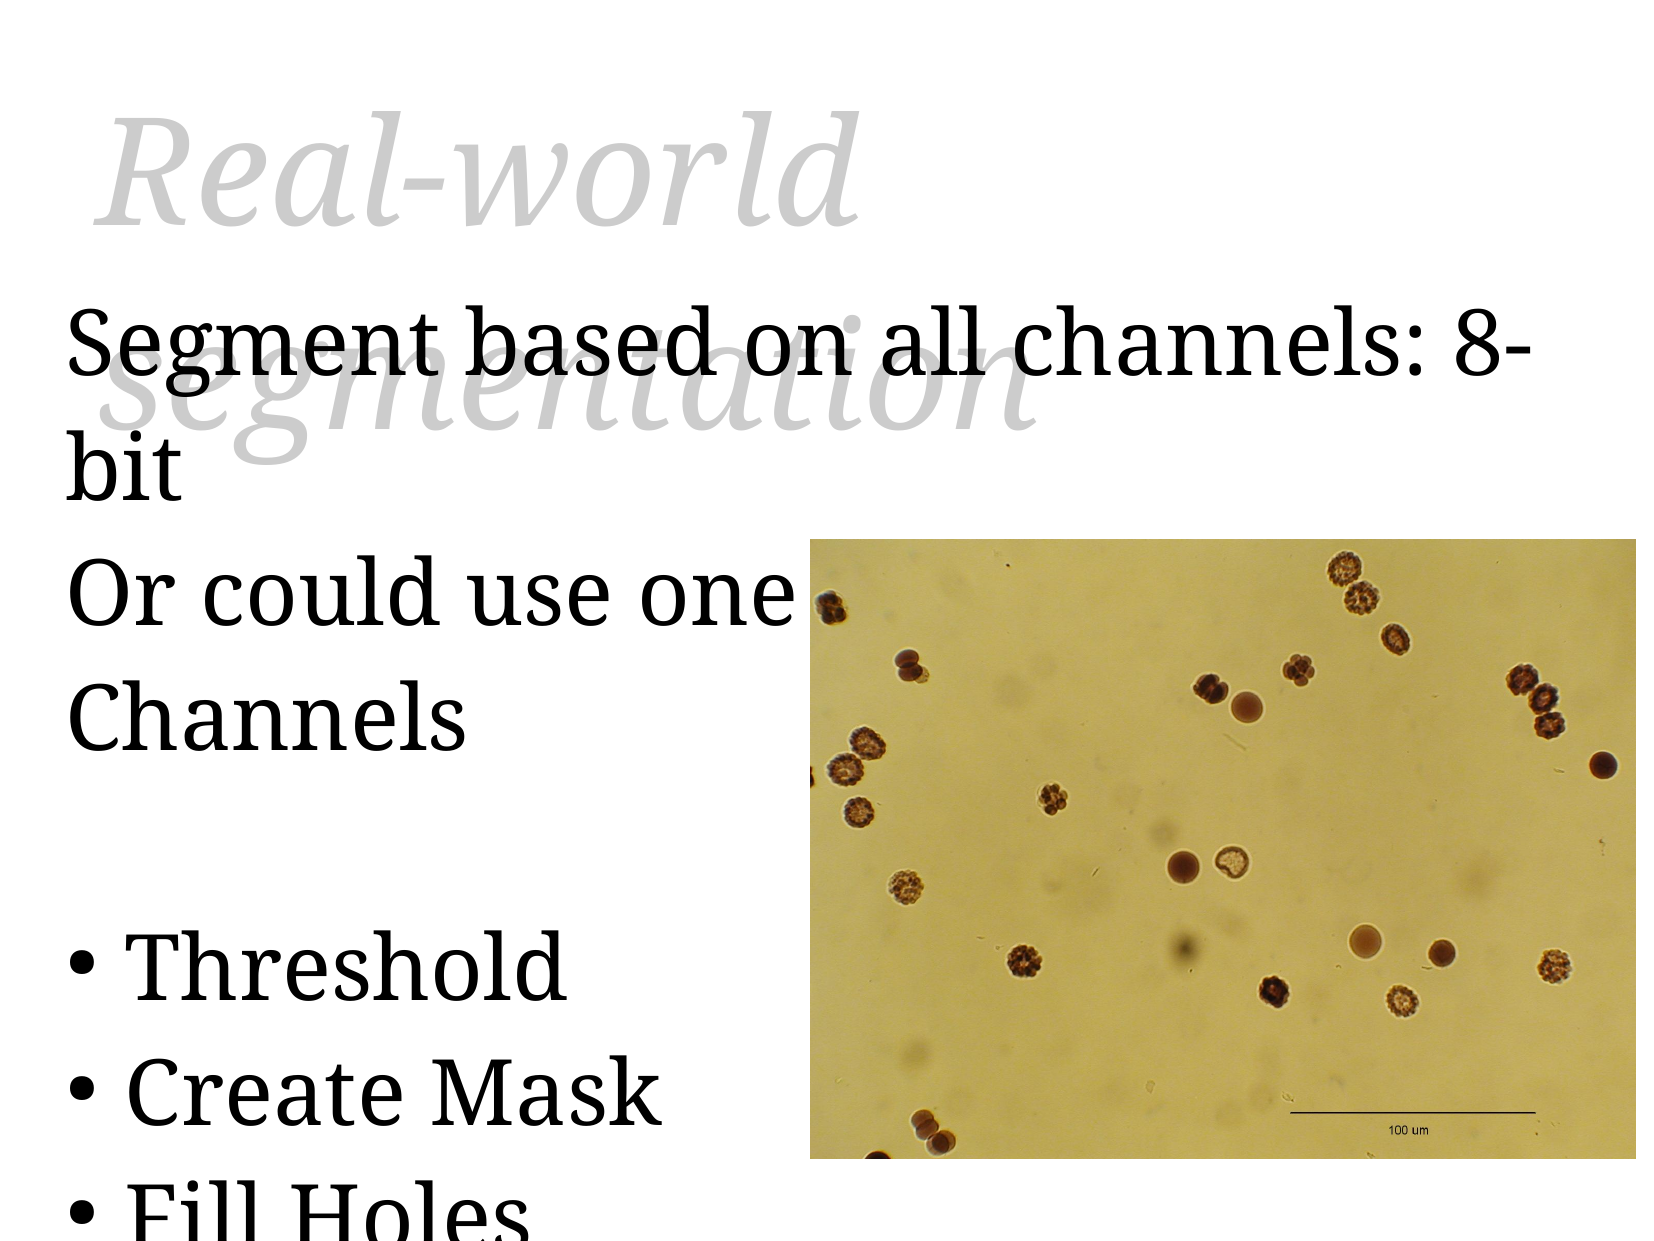

Real-world segmentation
Segment based on all channels: 8-bit
Or could use one channel: Split Channels
 Threshold
 Create Mask
 Fill Holes
 Watershed
 Analyze Particles